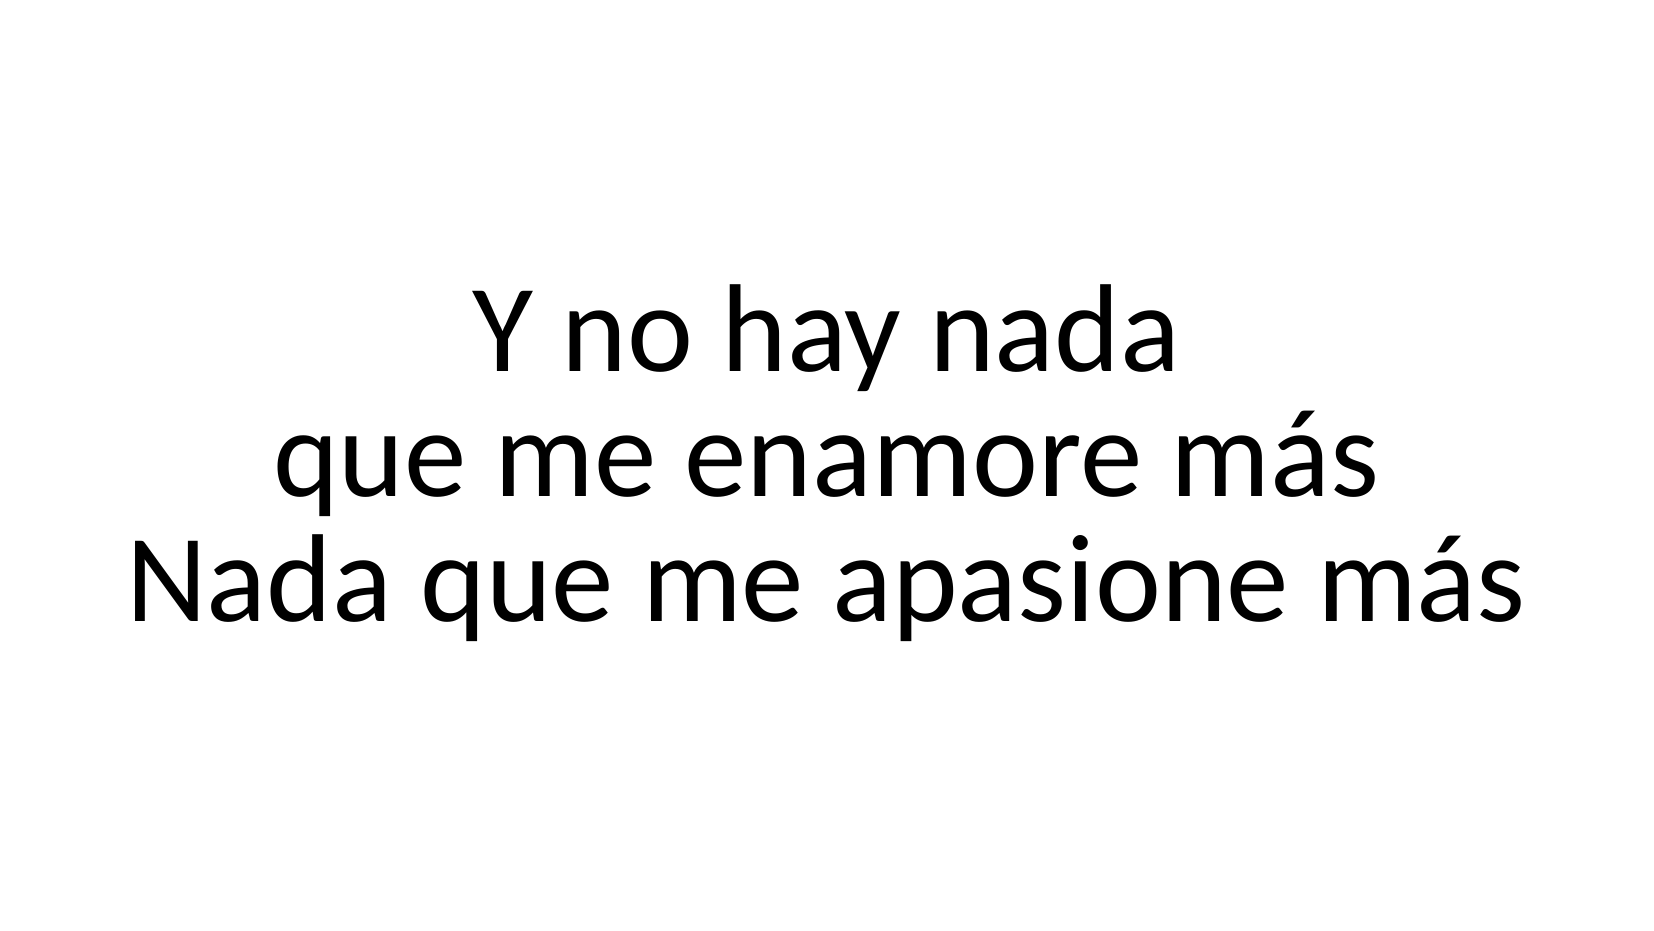

# Y no hay nada que me enamore más Nada que me apasione más